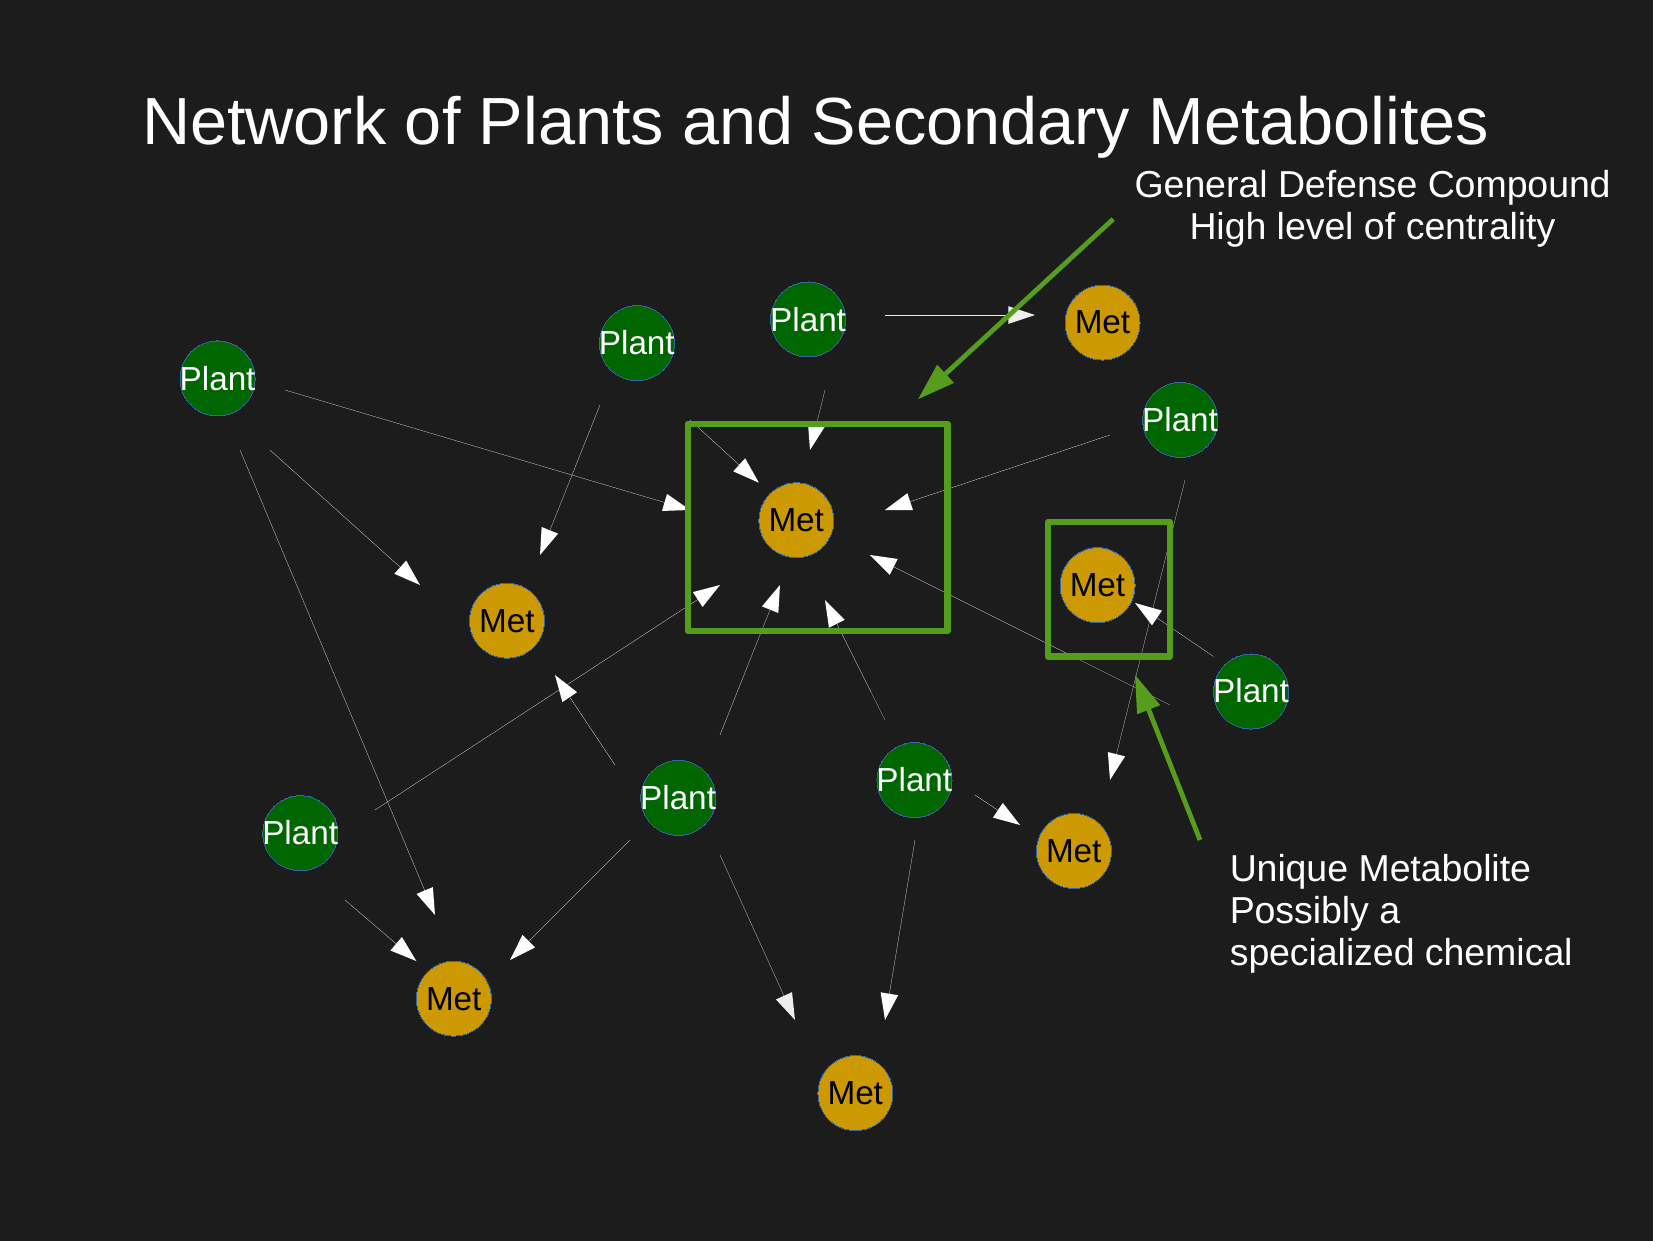

# Network of Plants and Secondary Metabolites
General Defense Compound
High level of centrality
Plant
Met
Plant
Herb
Plant
Plant
Met
Met
Met
Plant
Plant
Plant
Plant
Met
Unique Metabolite
Possibly a specialized chemical
Met
Met